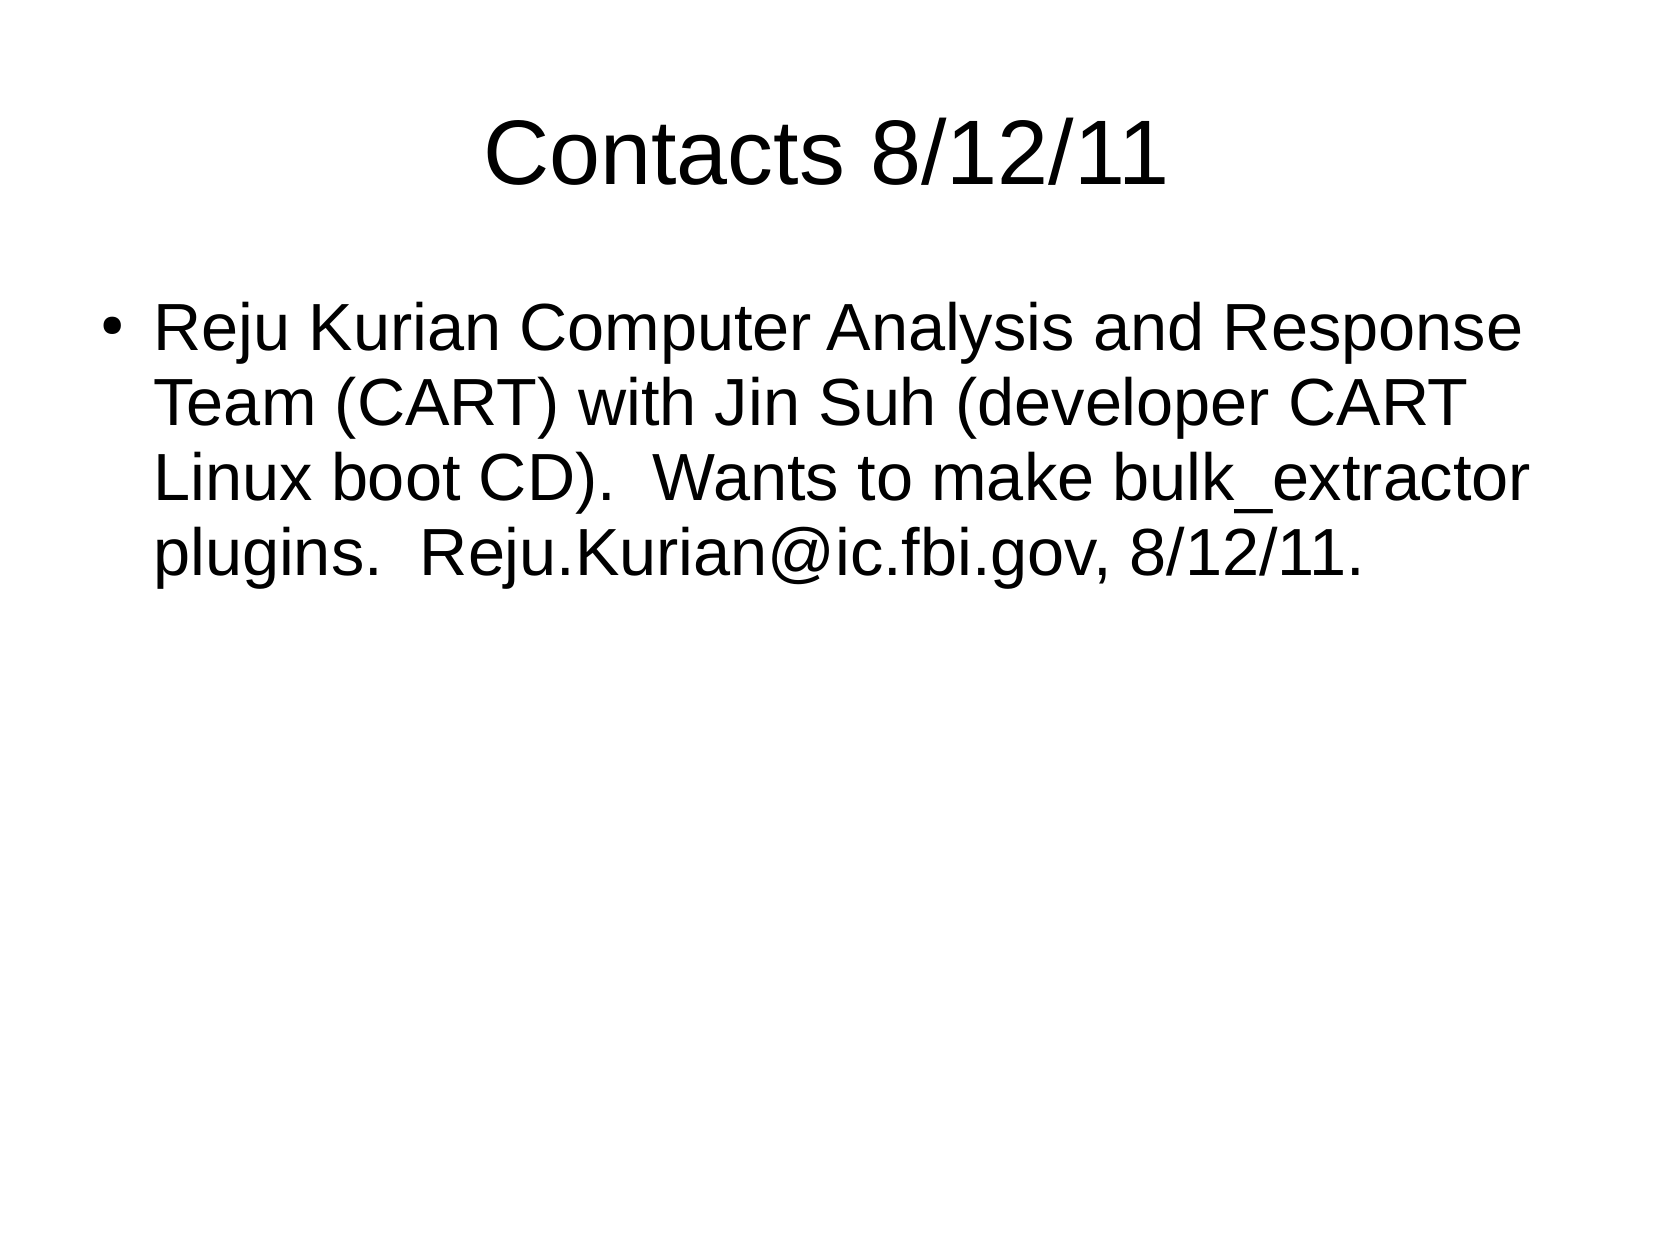

# Contacts 8/12/11
Reju Kurian Computer Analysis and Response Team (CART) with Jin Suh (developer CART Linux boot CD). Wants to make bulk_extractor plugins. Reju.Kurian@ic.fbi.gov, 8/12/11.